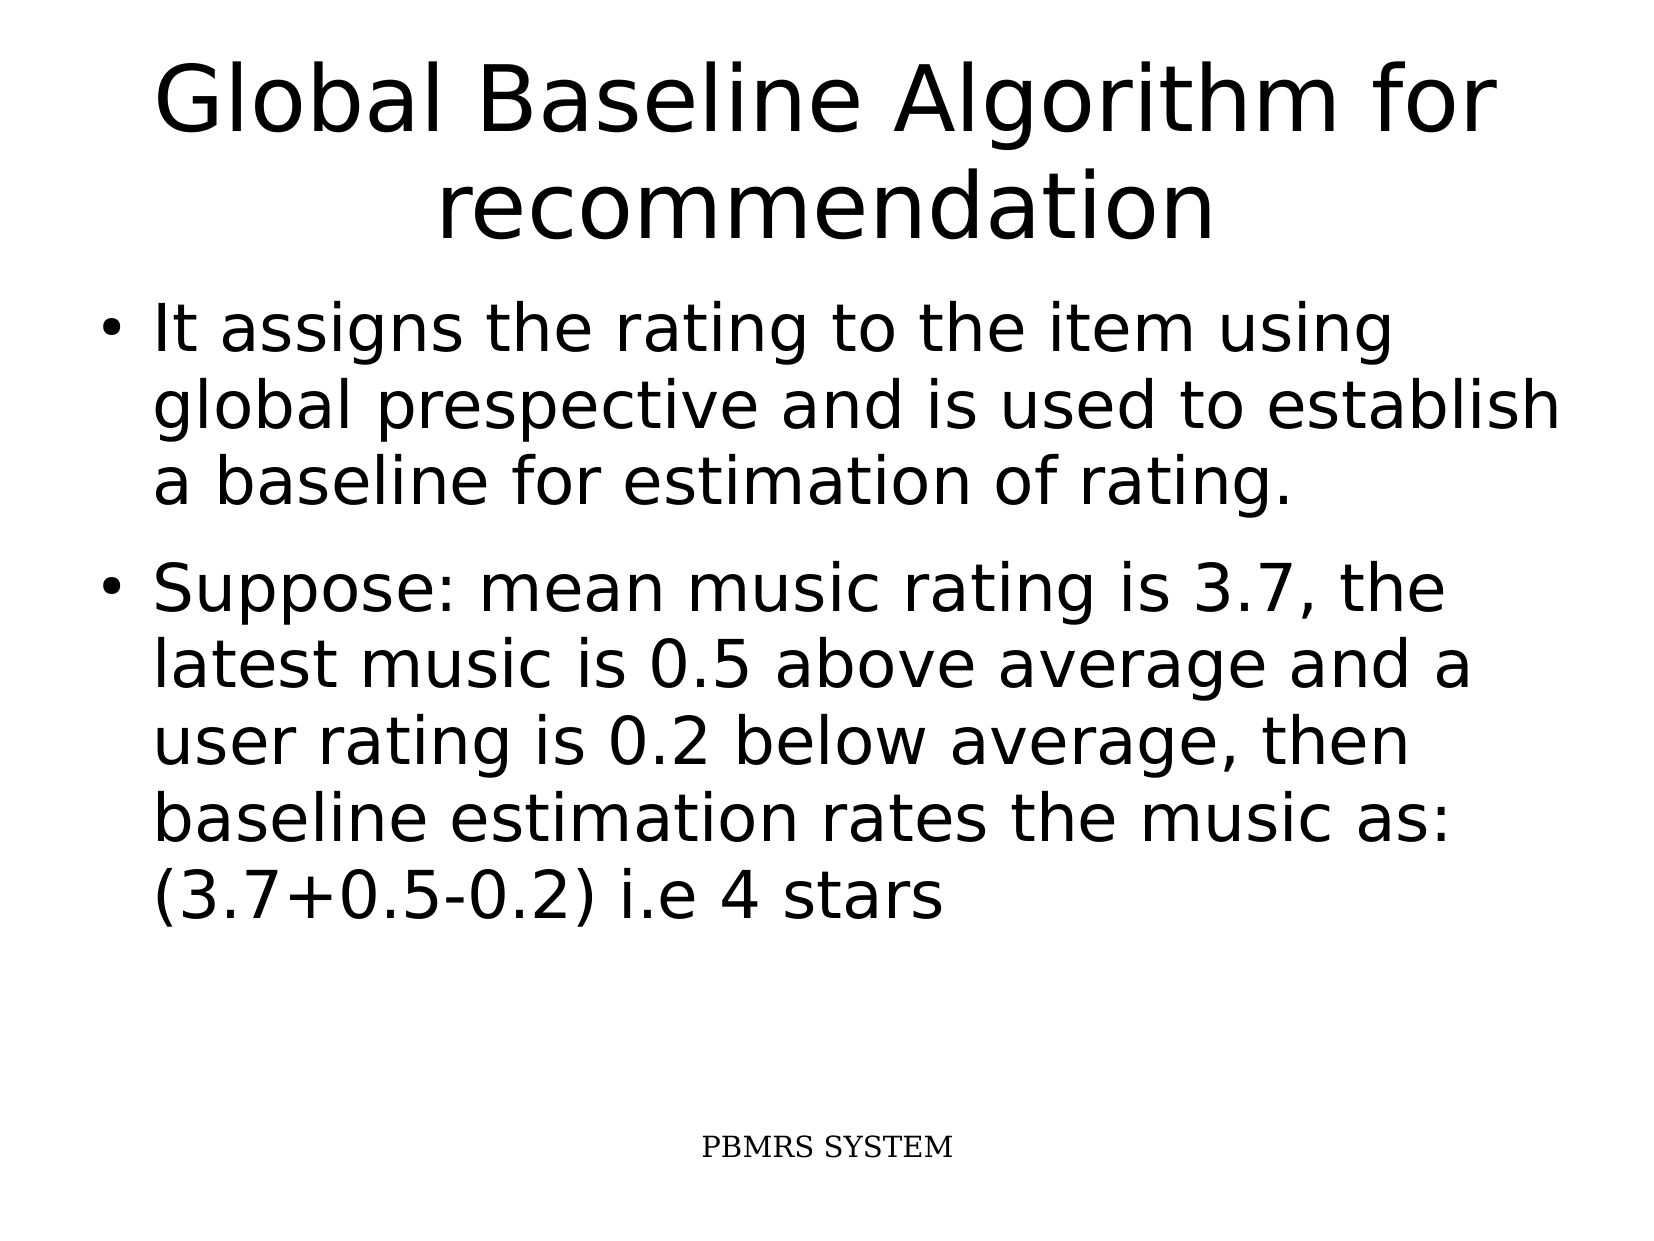

# Global Baseline Algorithm for recommendation
It assigns the rating to the item using global prespective and is used to establish a baseline for estimation of rating.
Suppose: mean music rating is 3.7, the latest music is 0.5 above average and a user rating is 0.2 below average, then baseline estimation rates the music as:(3.7+0.5-0.2) i.e 4 stars
PBMRS SYSTEM